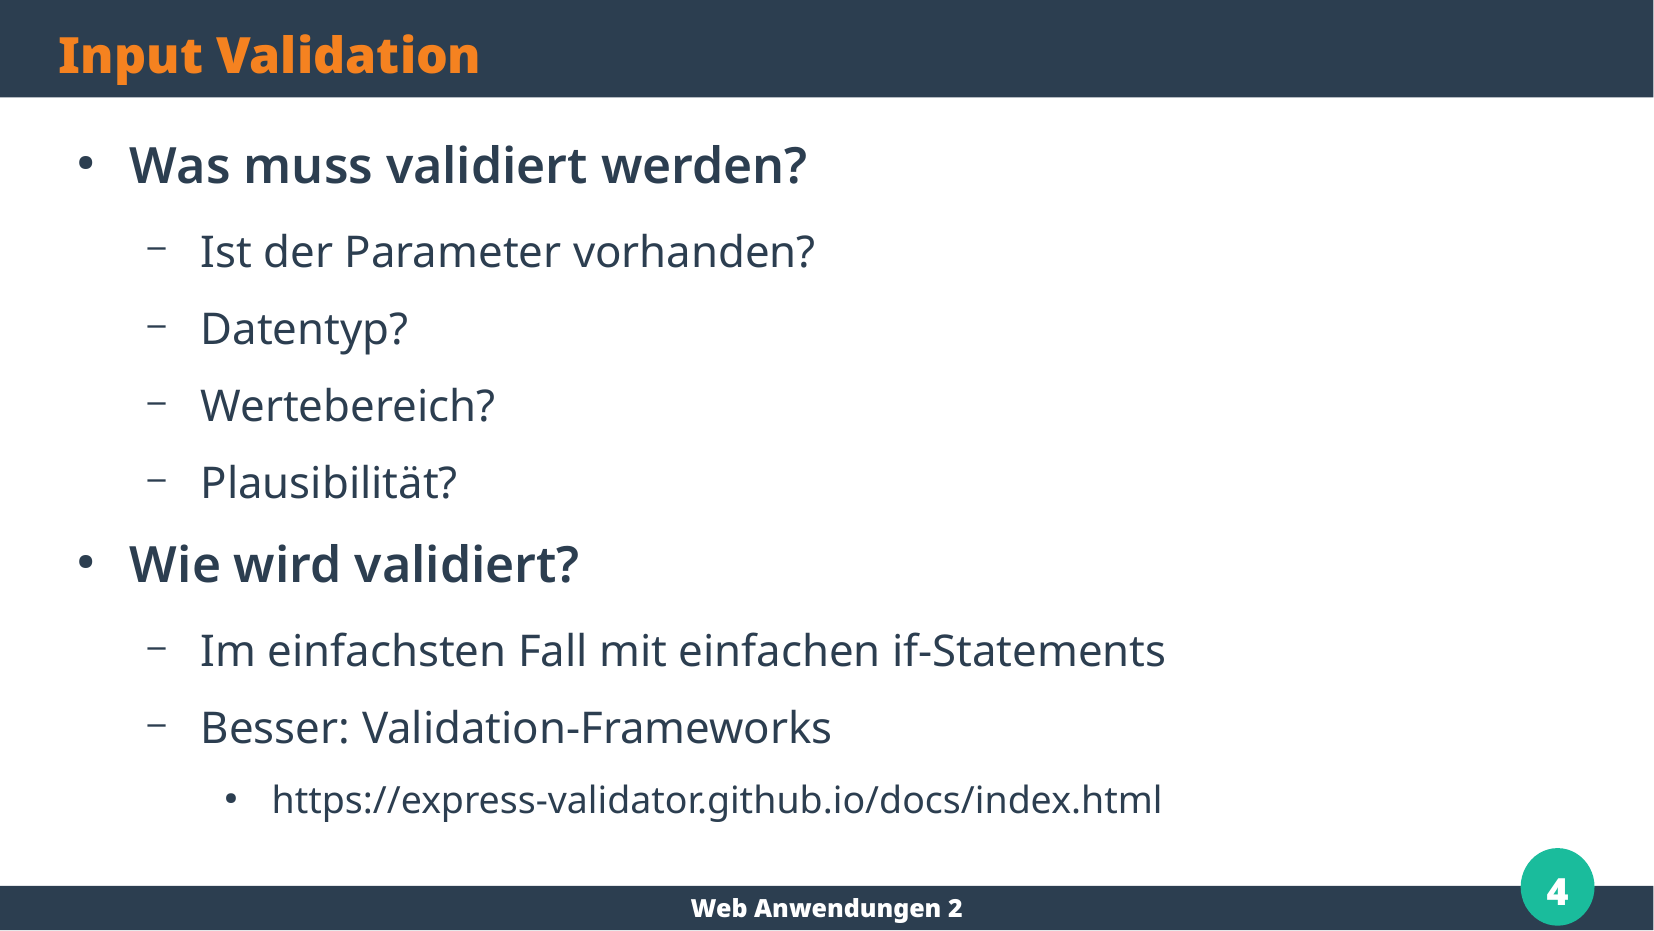

# Input Validation
Was muss validiert werden?
Ist der Parameter vorhanden?
Datentyp?
Wertebereich?
Plausibilität?
Wie wird validiert?
Im einfachsten Fall mit einfachen if-Statements
Besser: Validation-Frameworks
https://express-validator.github.io/docs/index.html
4